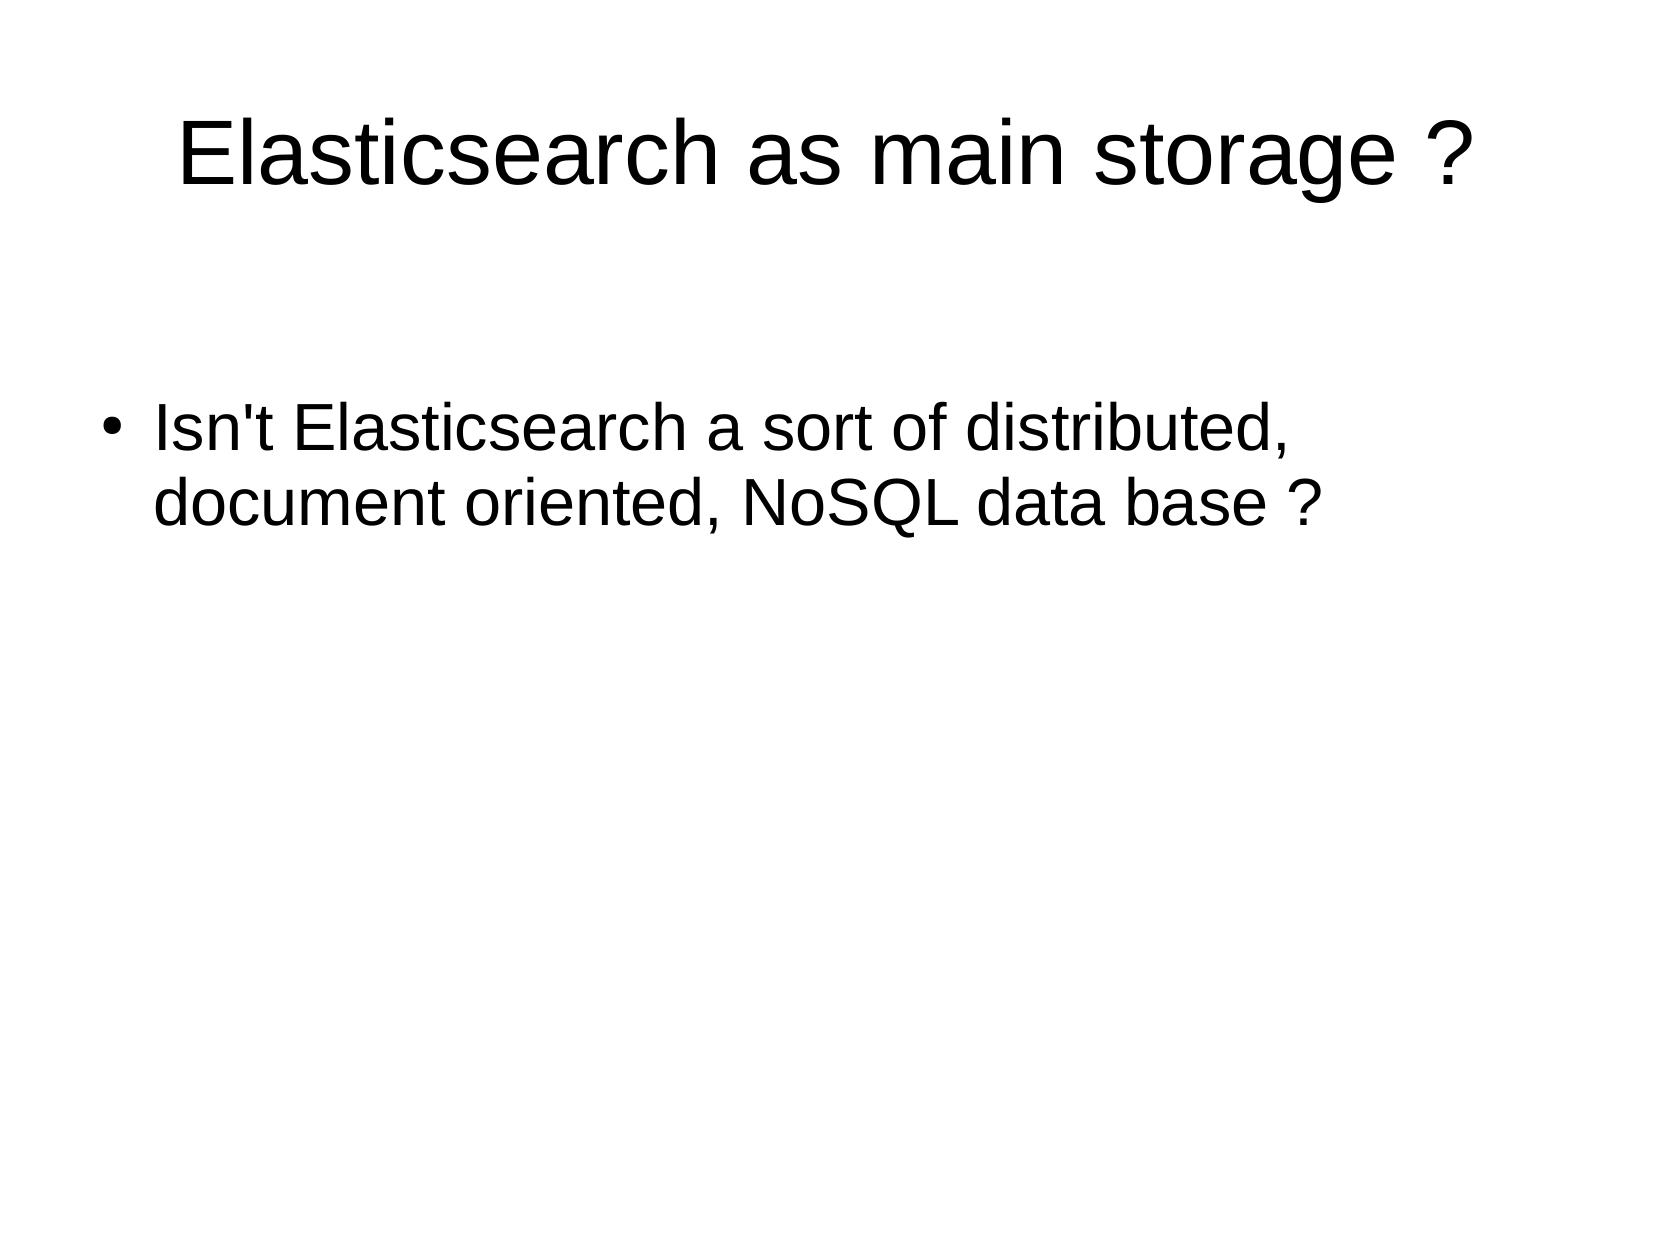

# Elasticsearch as main storage ?
Isn't Elasticsearch a sort of distributed, document oriented, NoSQL data base ?